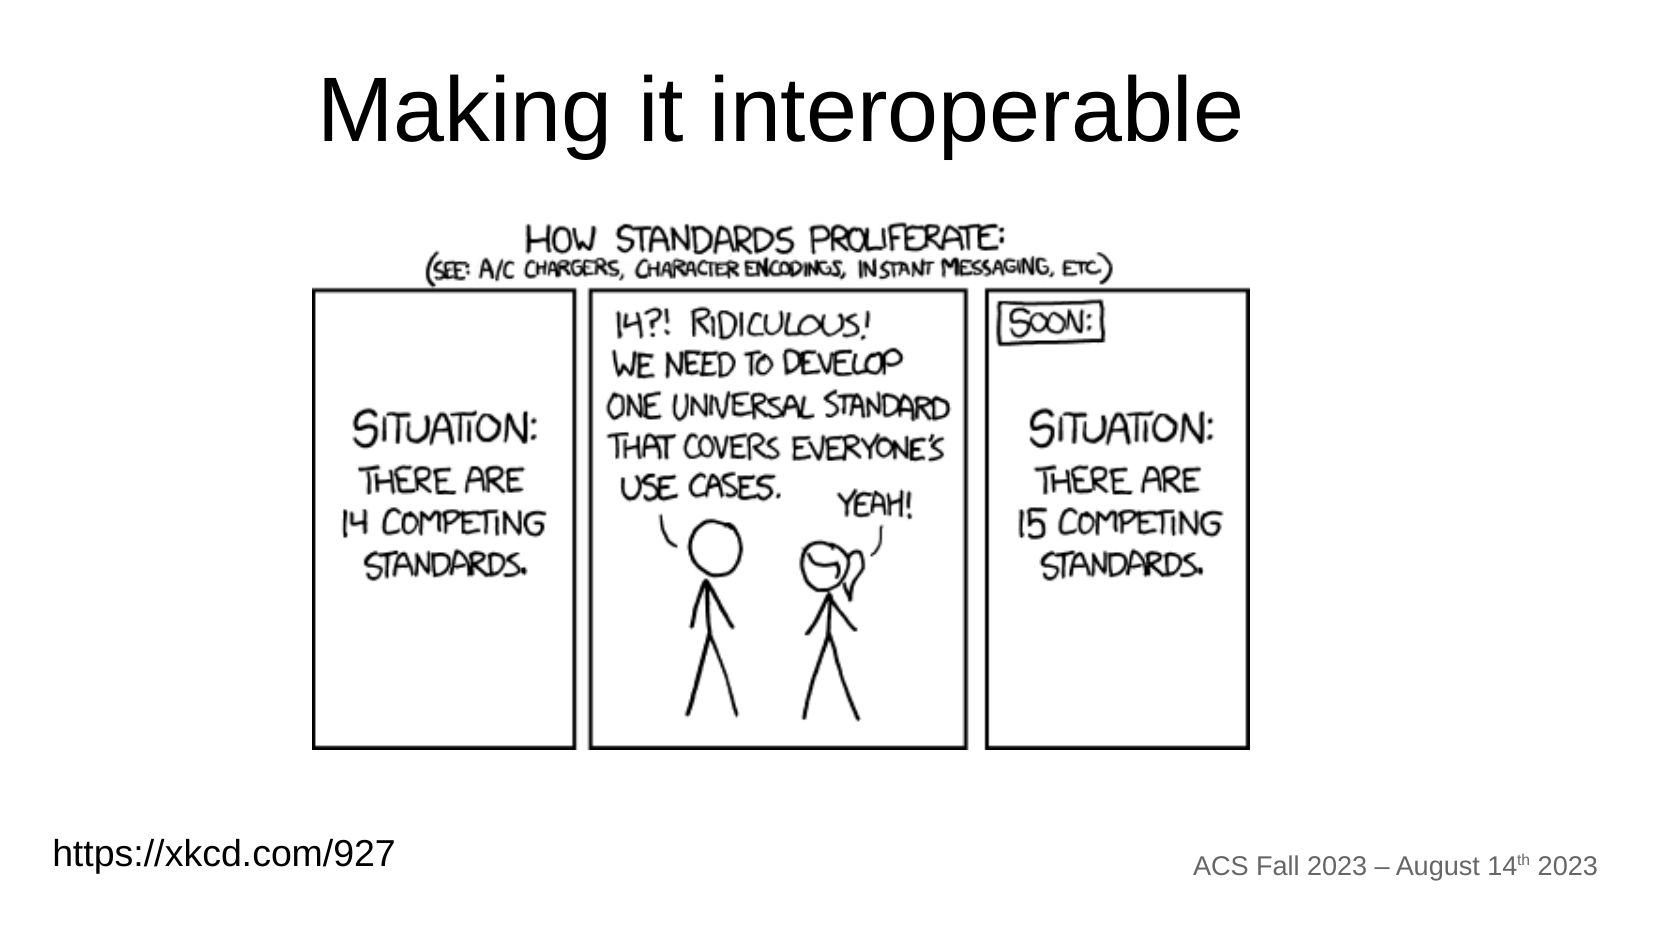

# Making it interoperable
https://xkcd.com/927
ACS Fall 2023 – August 14th 2023